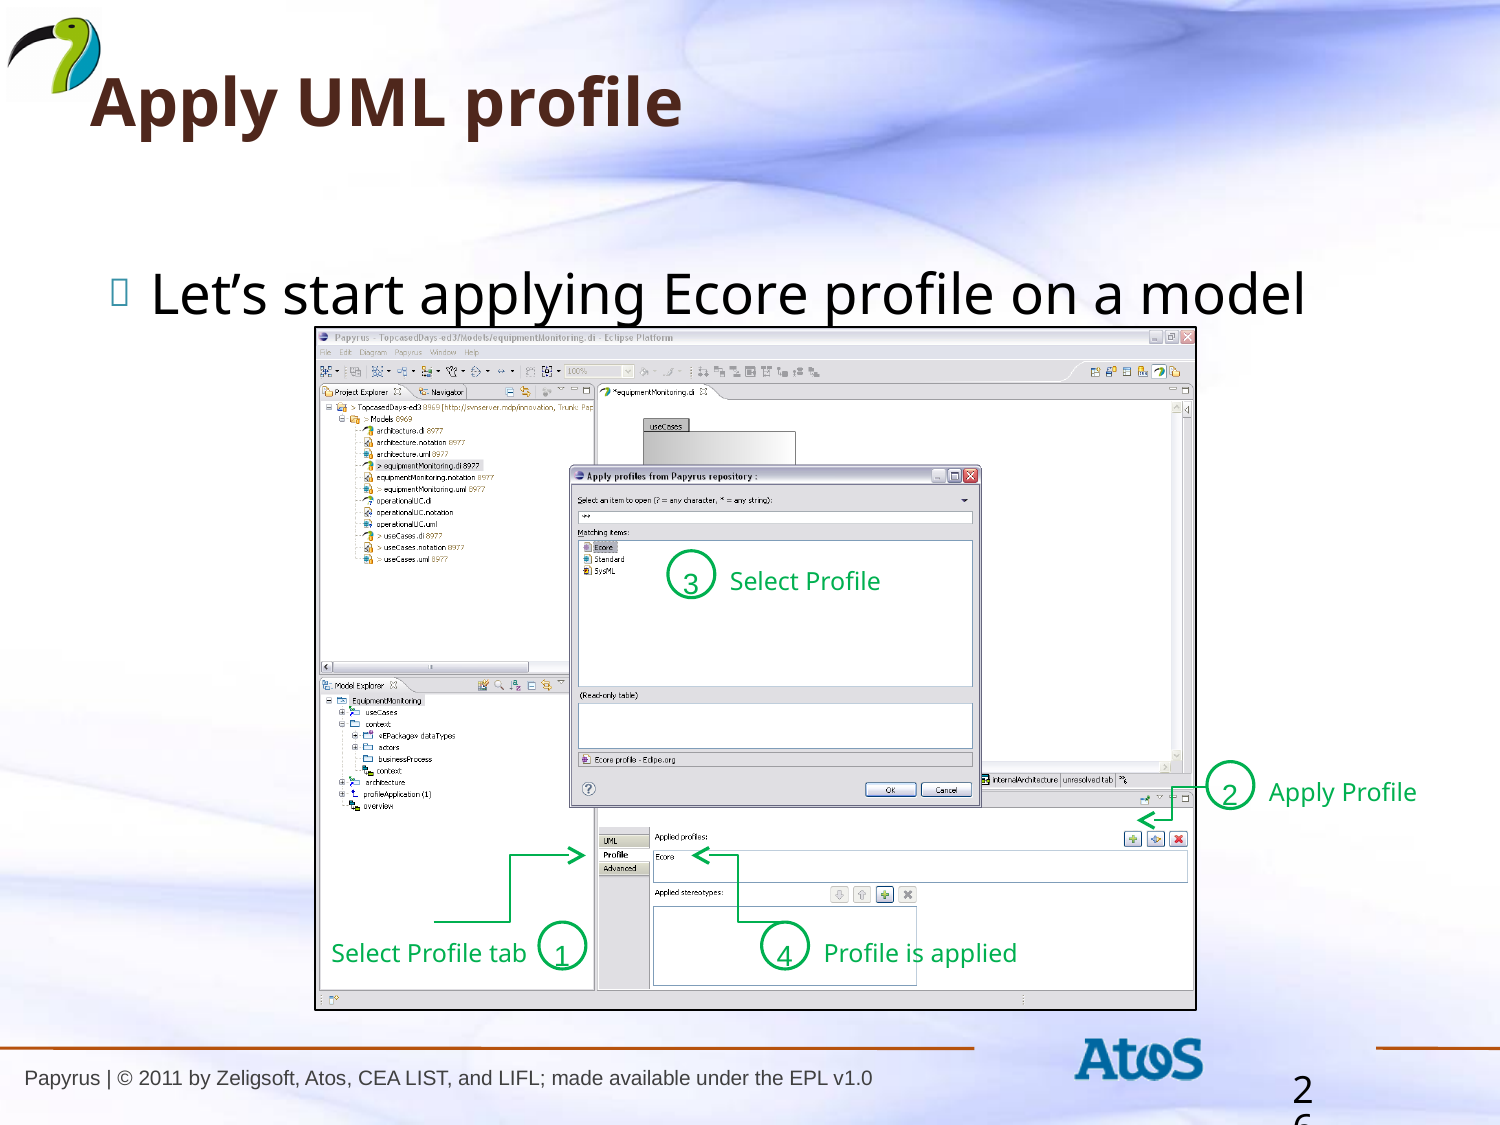

Apply UML profile
# Let’s start applying Ecore profile on a model
3
Select Profile
2
Apply Profile
Select Profile tab
1
4
Profile is applied